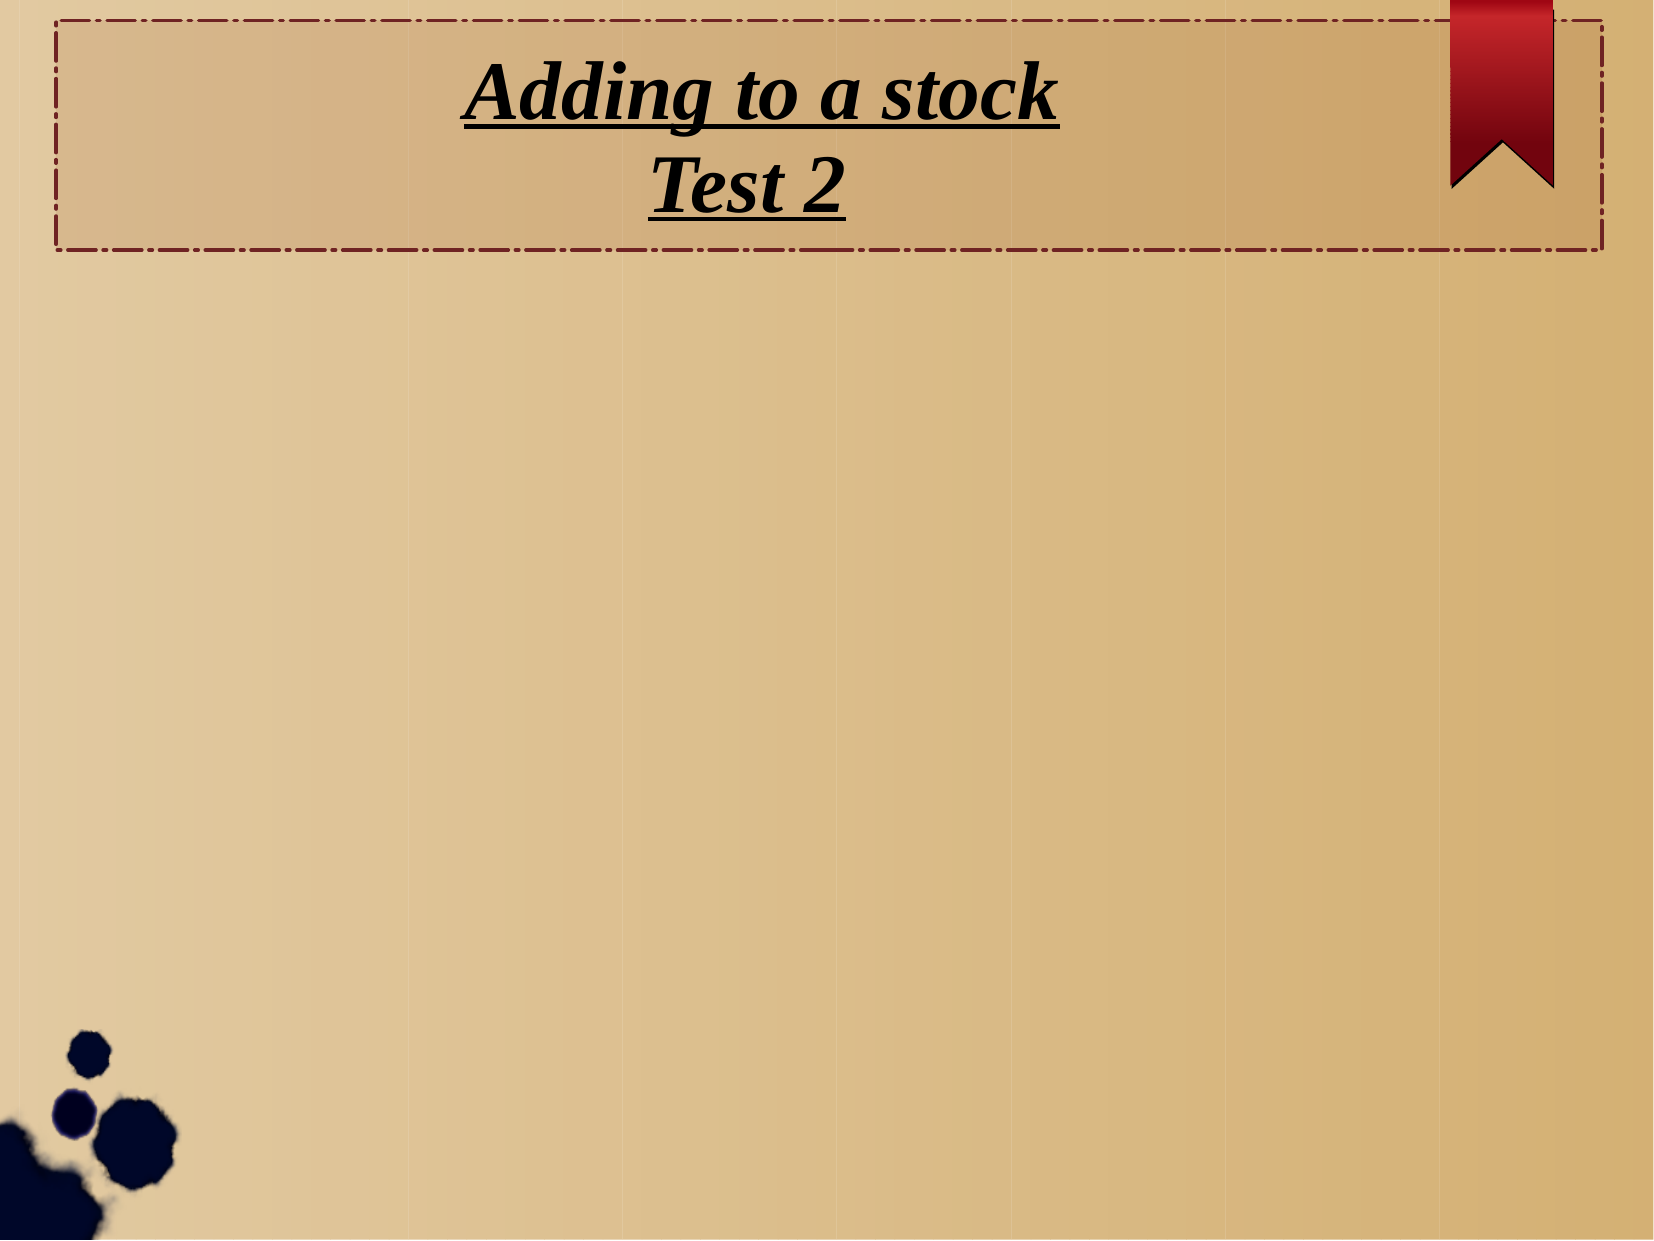

# Adding to a stock Test 2